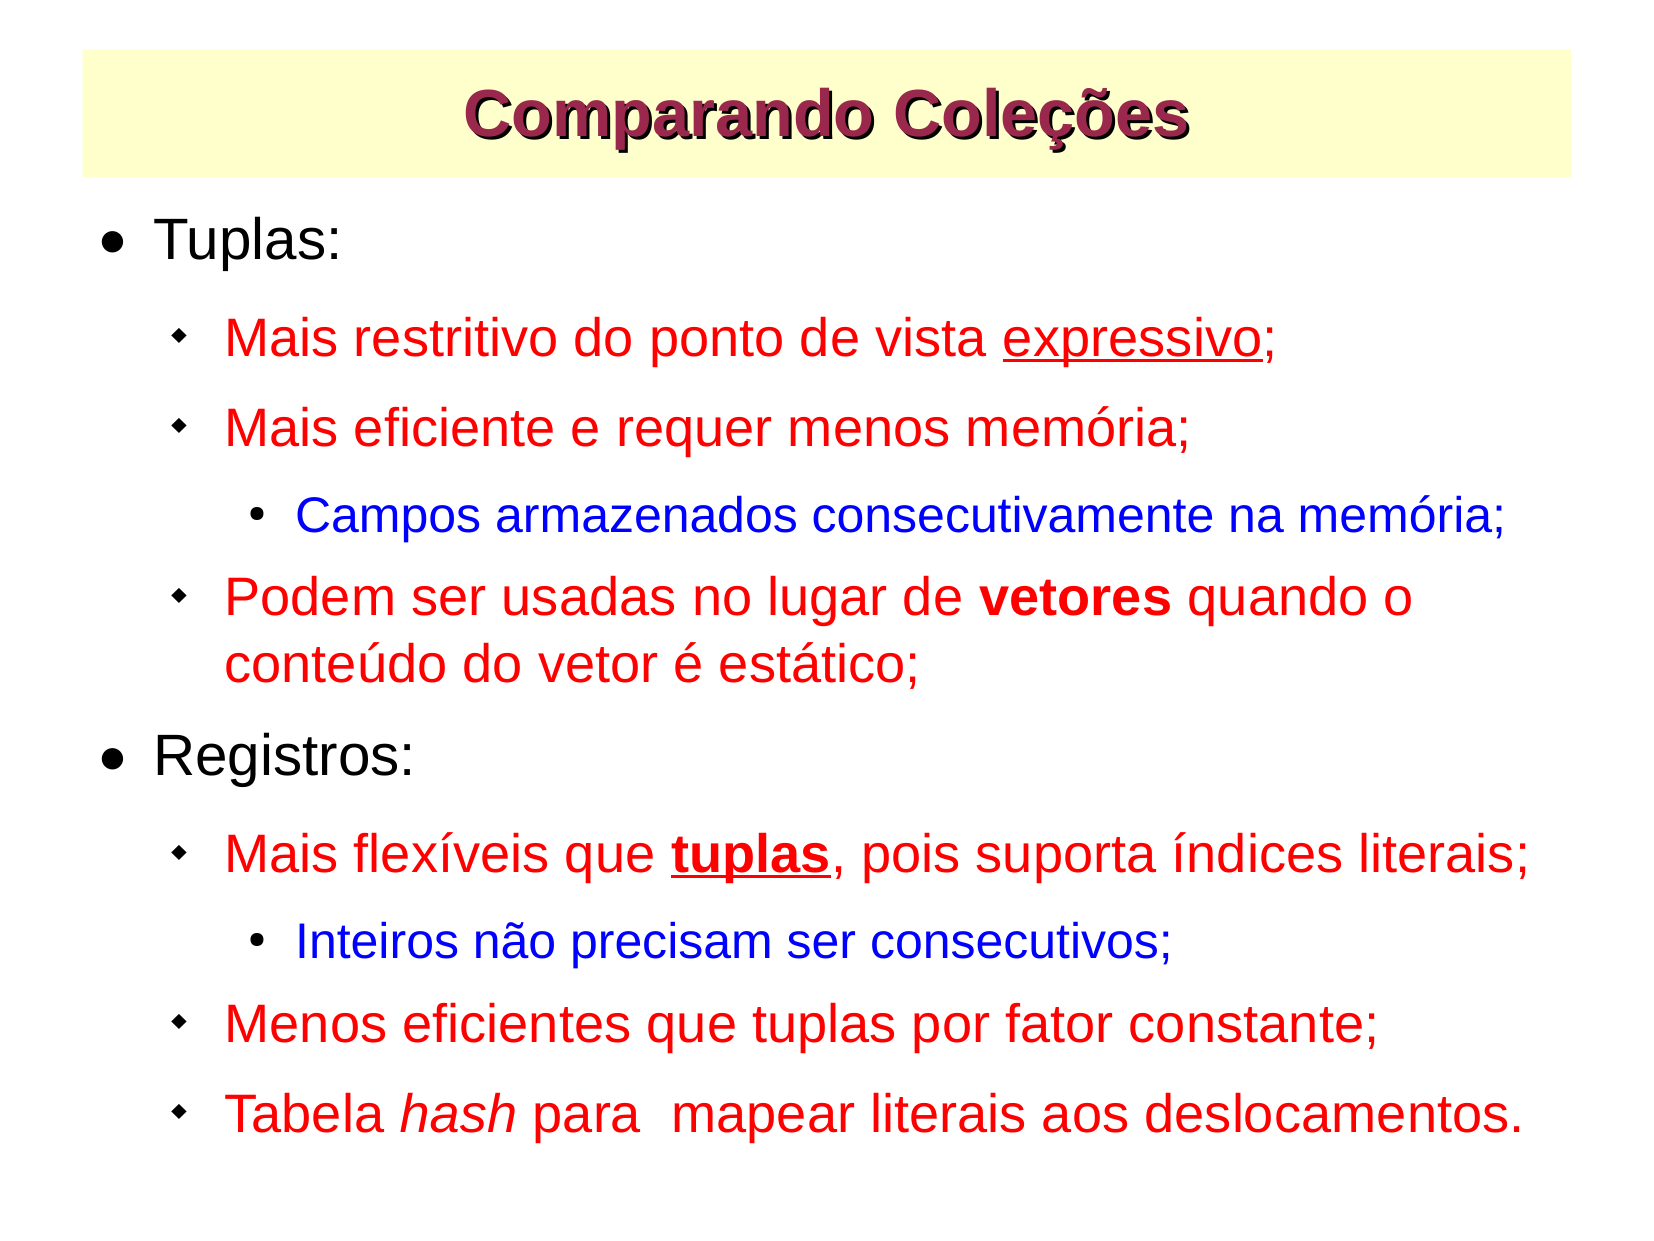

# Comparando Coleções
Tuplas:
Mais restritivo do ponto de vista expressivo;
Mais eficiente e requer menos memória;
Campos armazenados consecutivamente na memória;
Podem ser usadas no lugar de vetores quando o conteúdo do vetor é estático;
Registros:
Mais flexíveis que tuplas, pois suporta índices literais;
Inteiros não precisam ser consecutivos;
Menos eficientes que tuplas por fator constante;
Tabela hash para mapear literais aos deslocamentos.